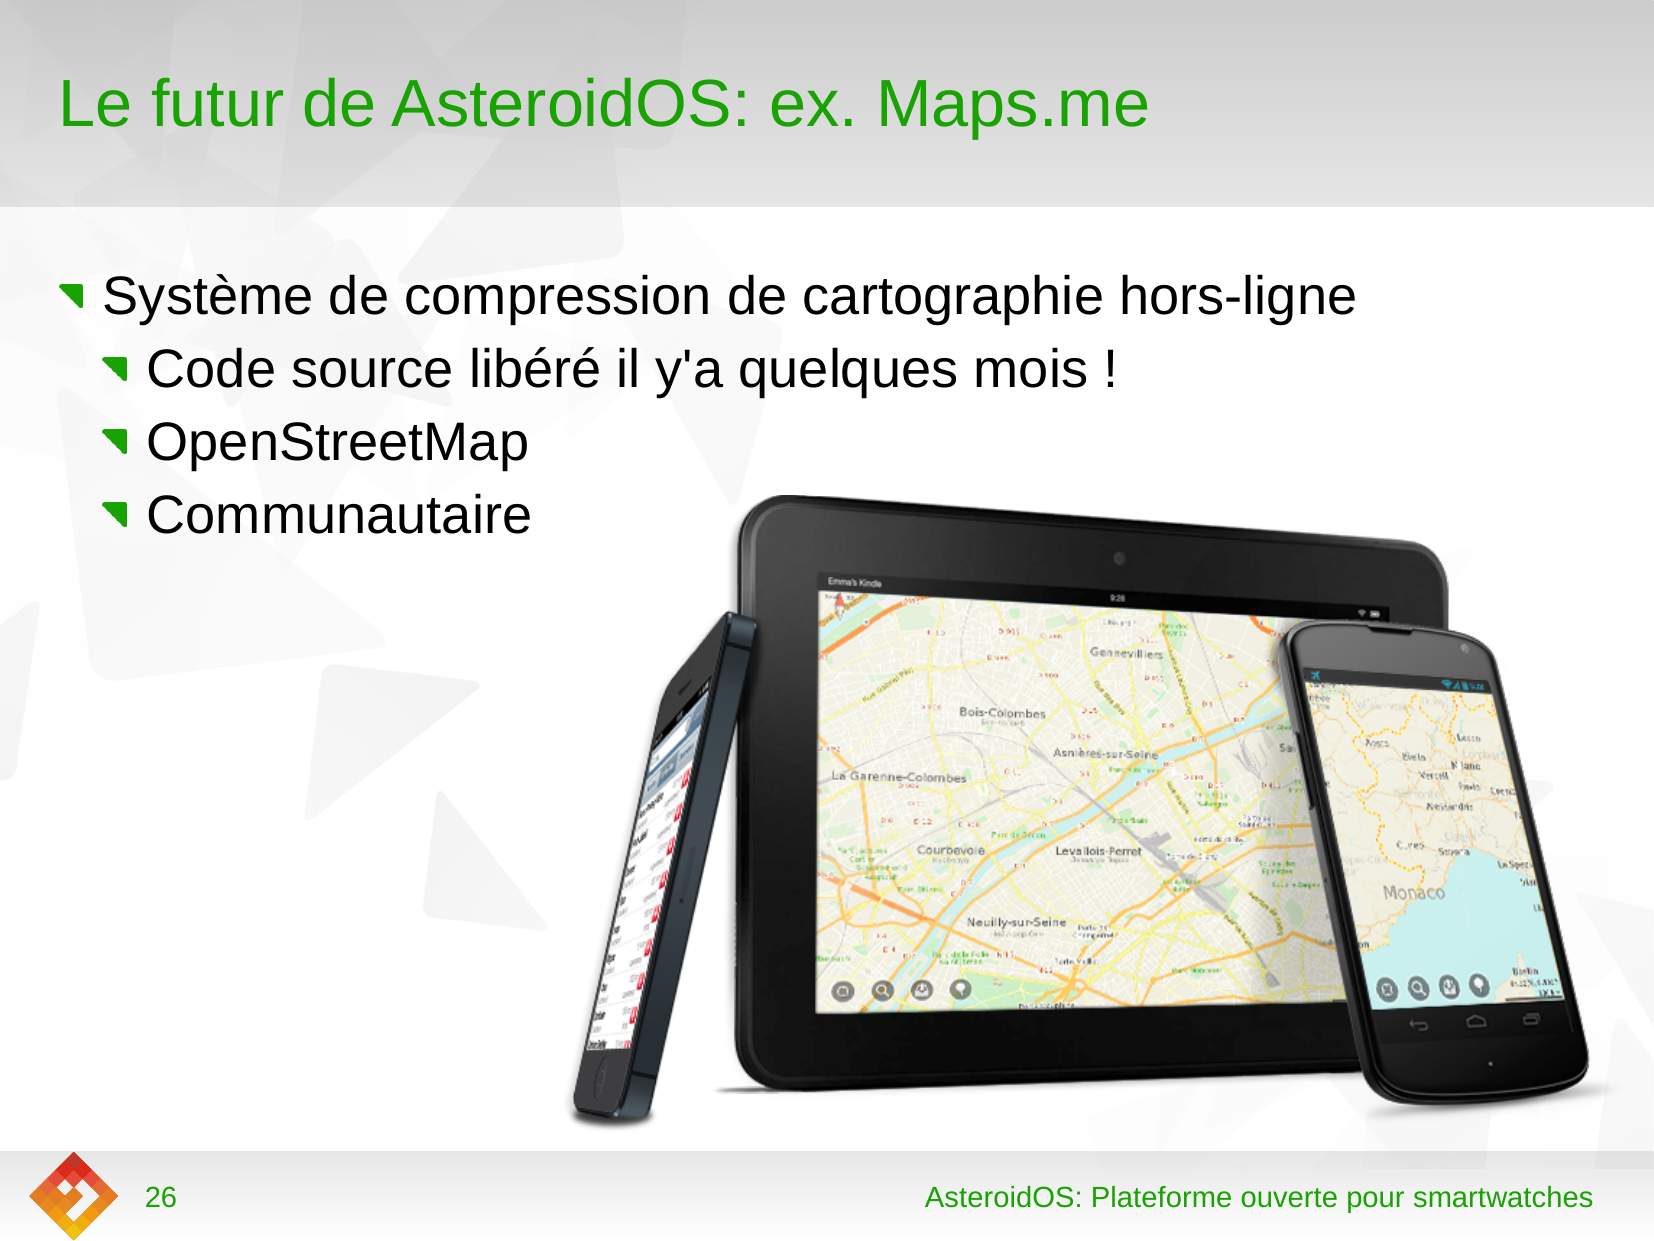

# Le futur de AsteroidOS: ex. Maps.me
Système de compression de cartographie hors-ligne
Code source libéré il y'a quelques mois !
OpenStreetMap
Communautaire
26
AsteroidOS: Plateforme ouverte pour smartwatches